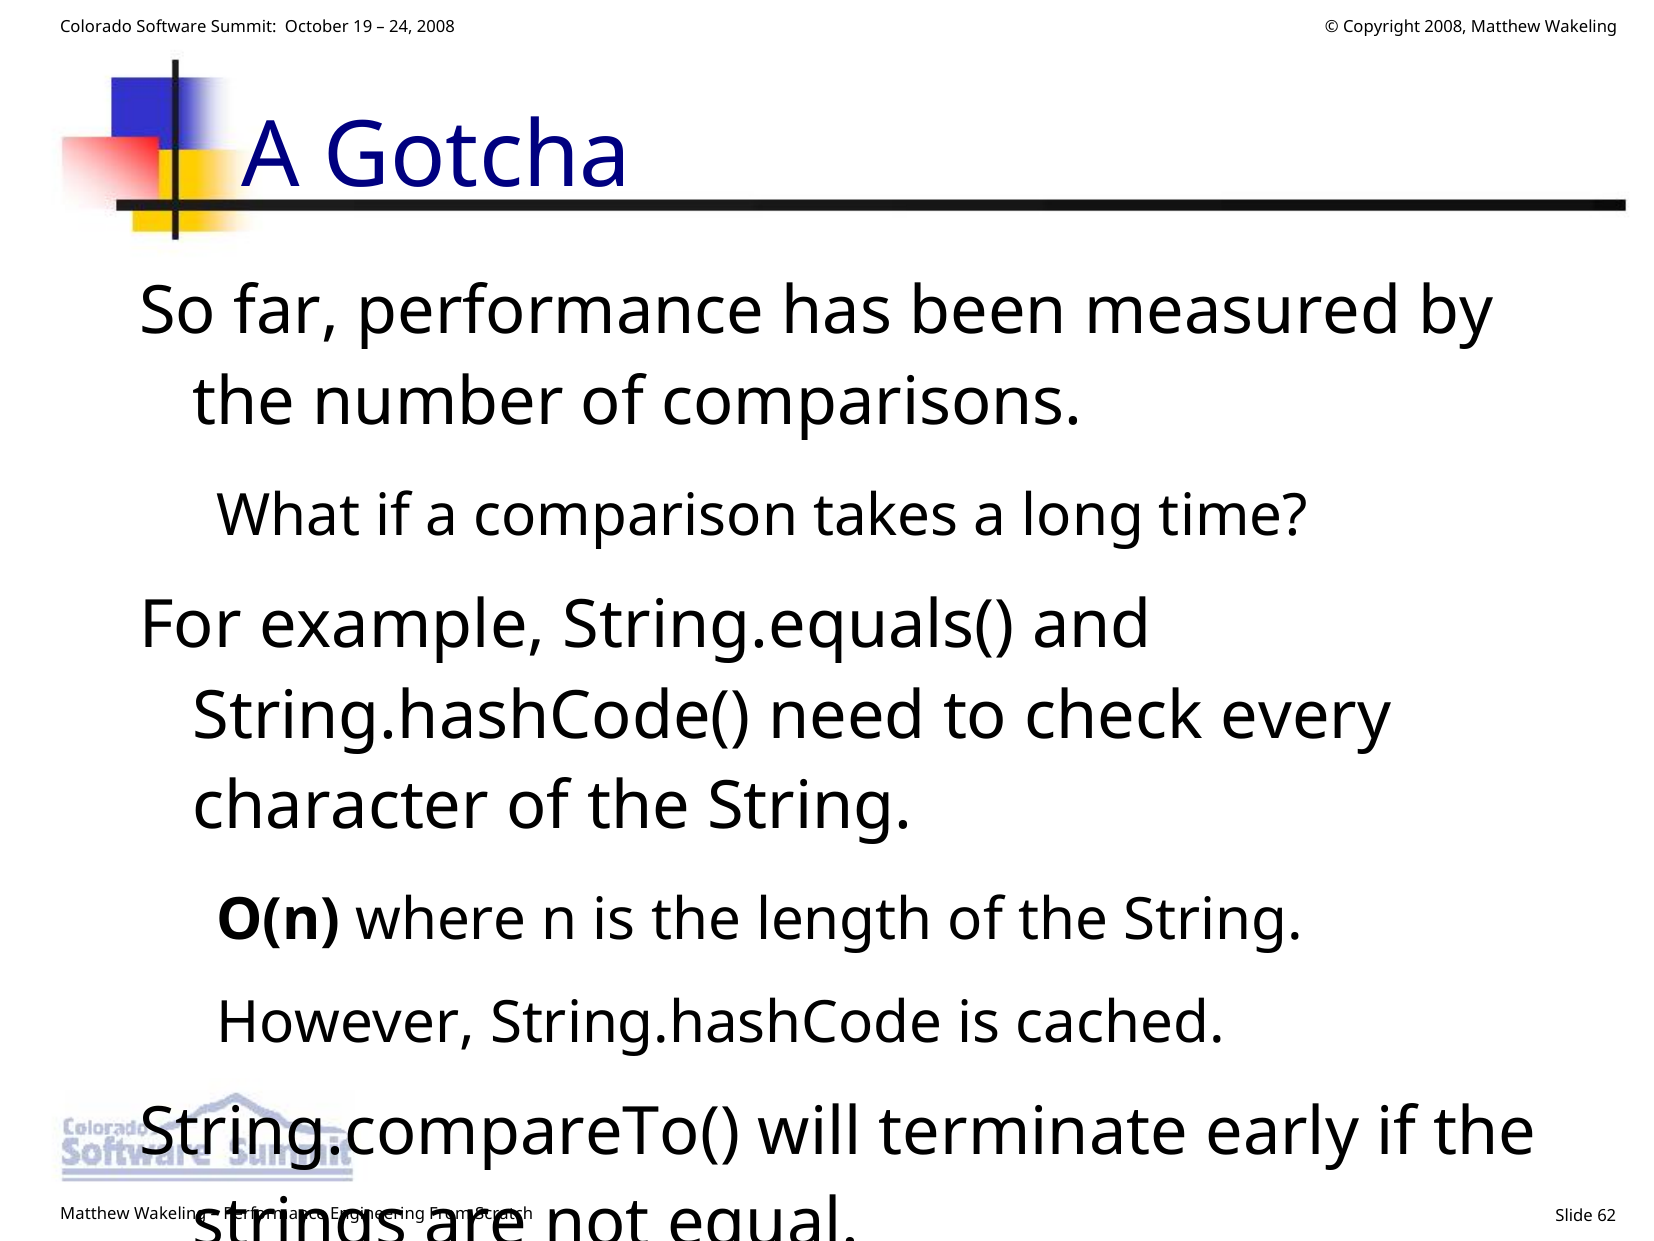

# A Gotcha
So far, performance has been measured by the number of comparisons.
What if a comparison takes a long time?
For example, String.equals() and String.hashCode() need to check every character of the String.
O(n) where n is the length of the String.
However, String.hashCode is cached.
String.compareTo() will terminate early if the strings are not equal.